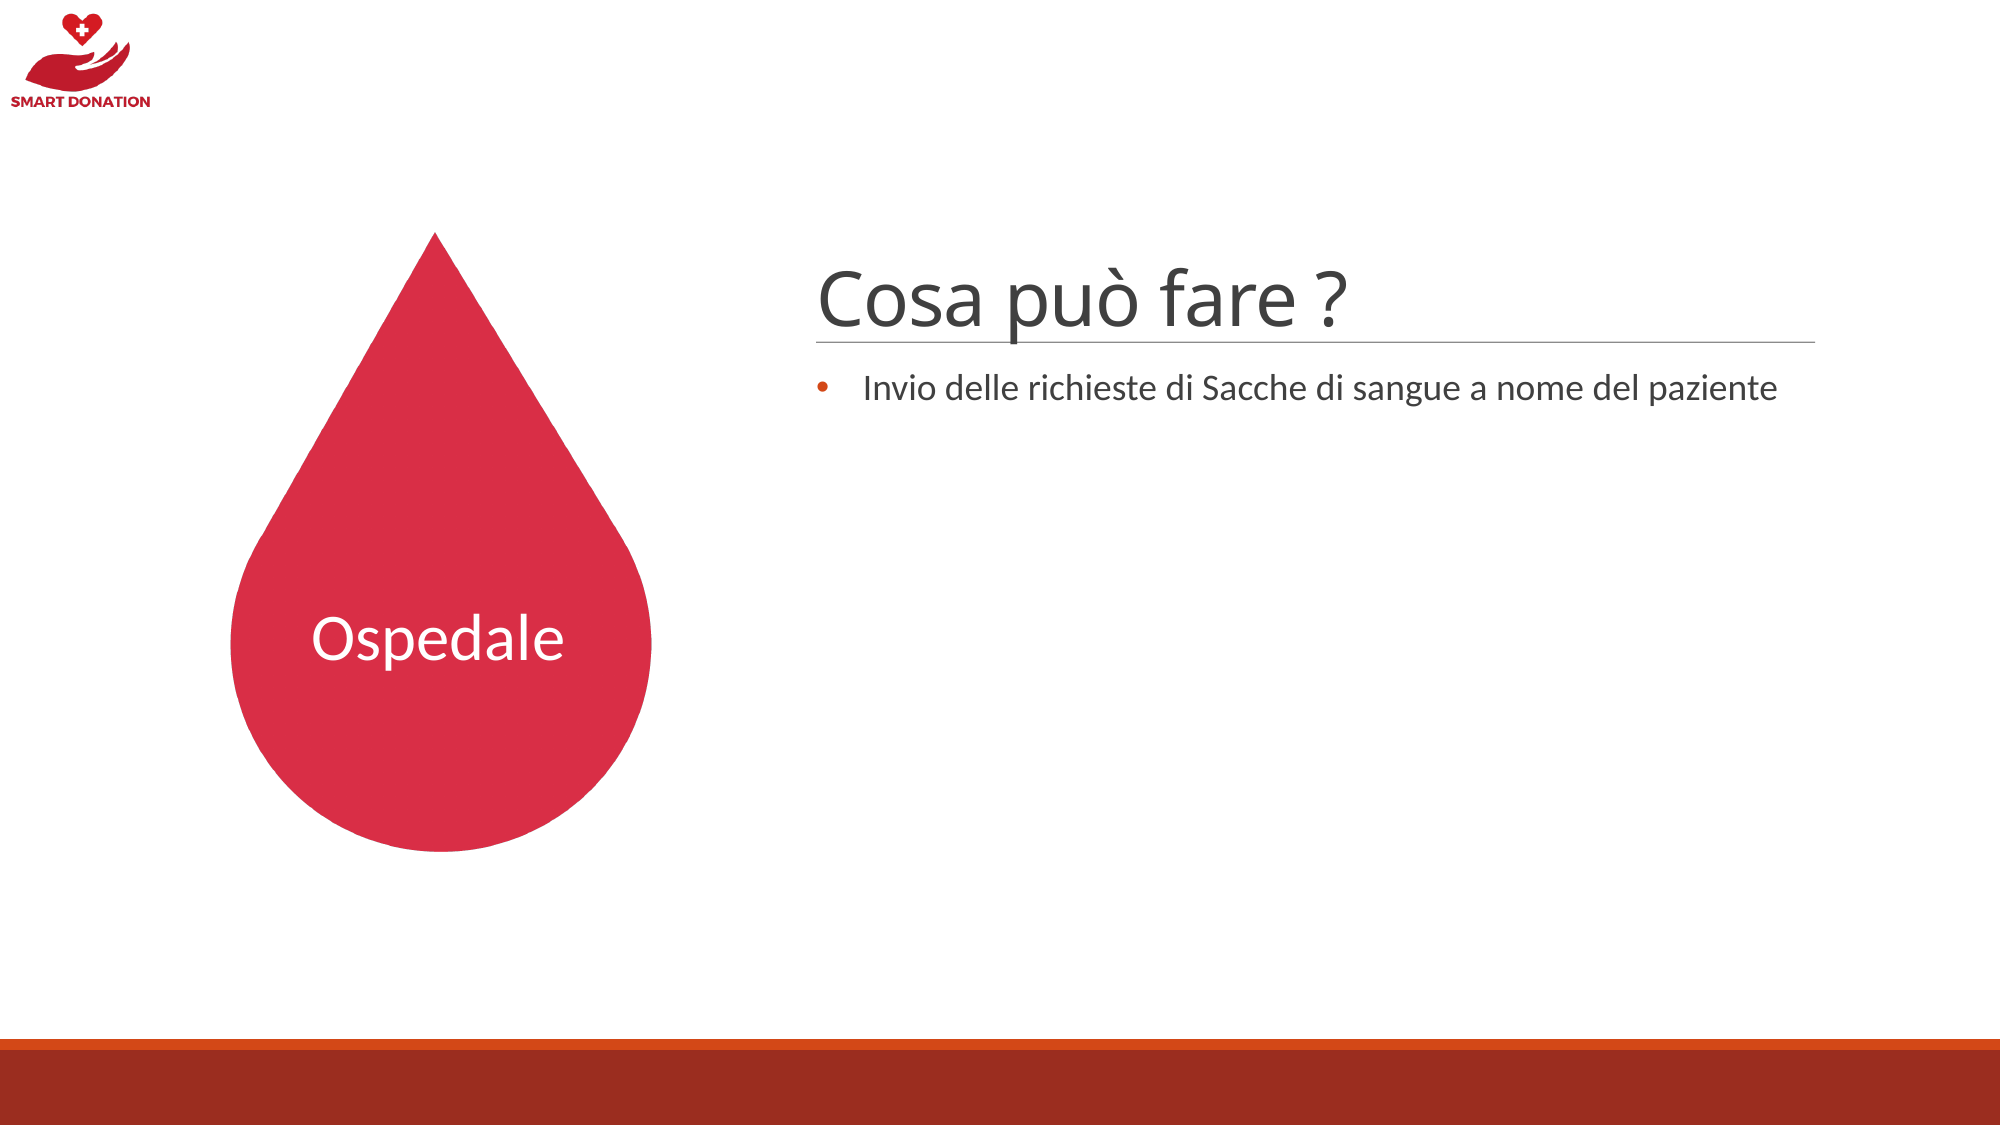

Cosa può fare ?
Invio delle richieste di Sacche di sangue a nome del paziente
Ospedale